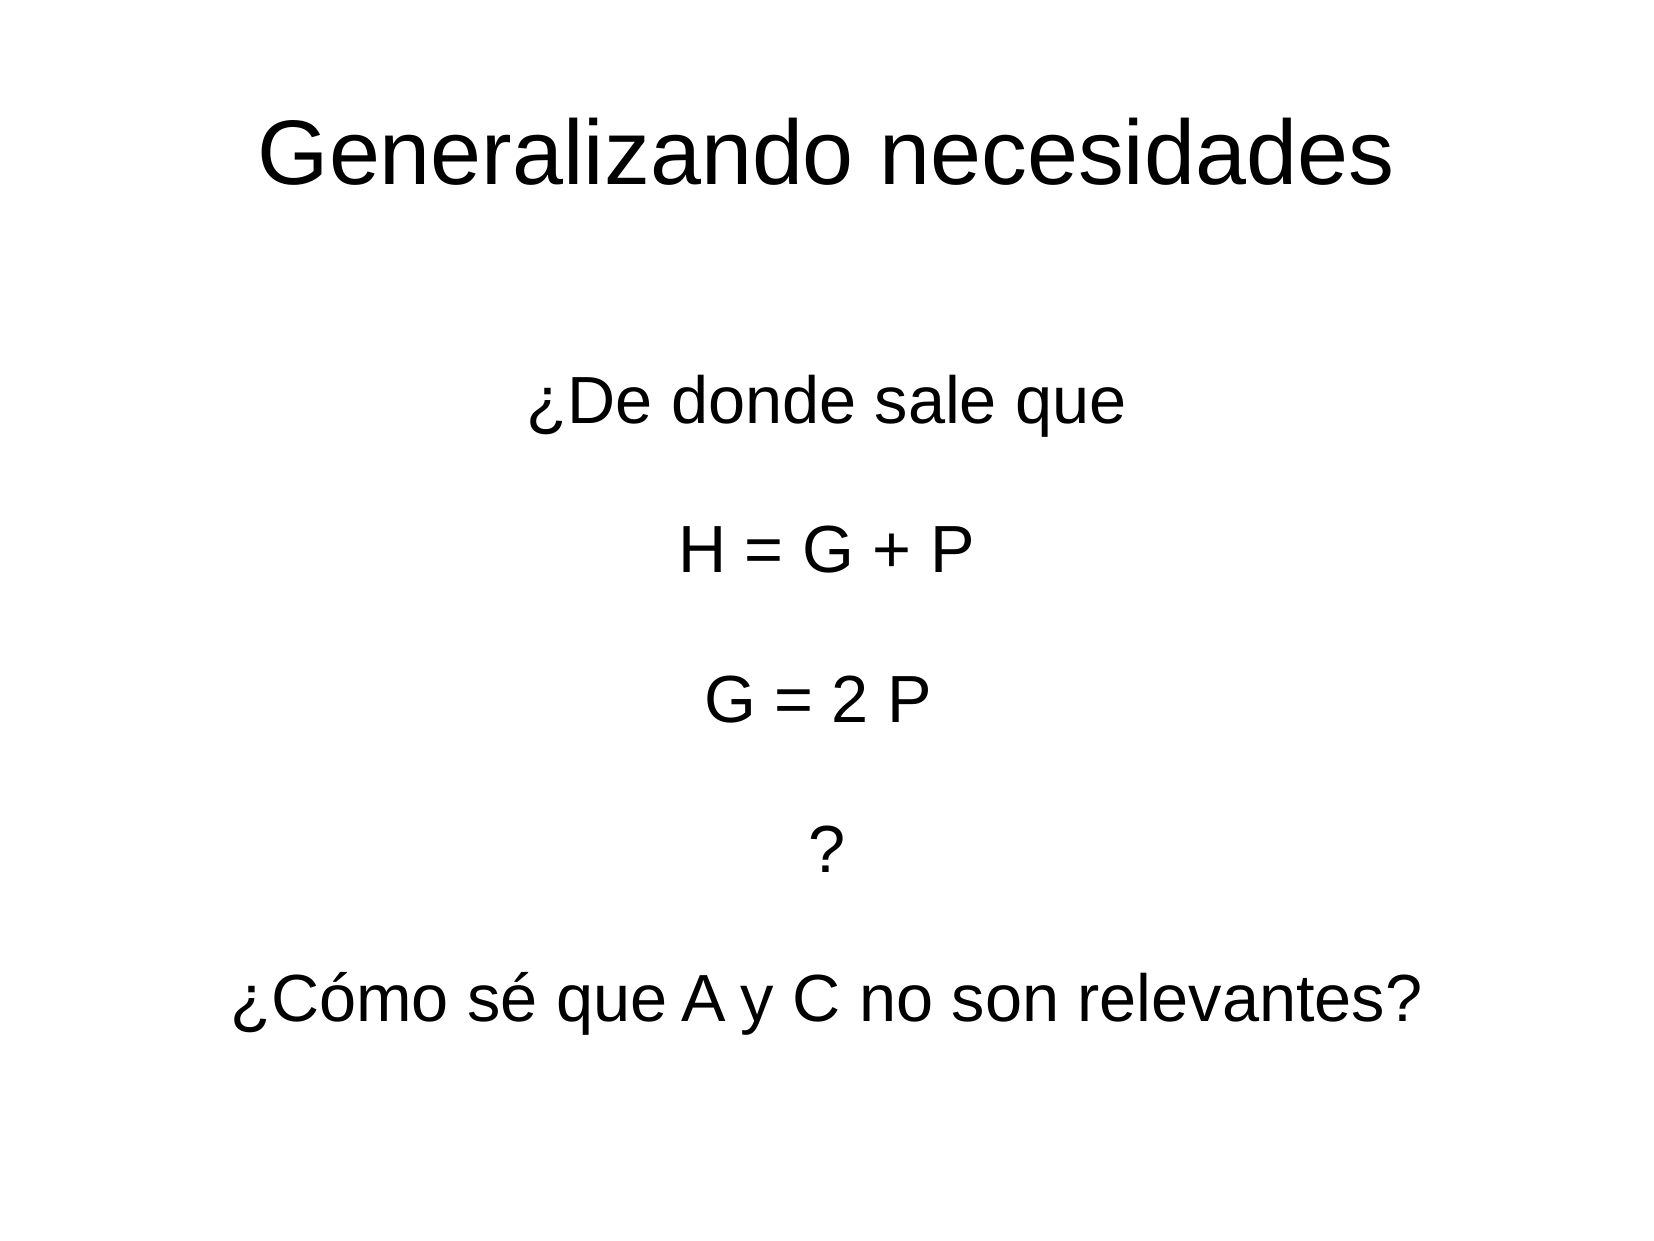

# Generalizando necesidades
¿De donde sale que
H = G + P
G = 2 P
?
¿Cómo sé que A y C no son relevantes?